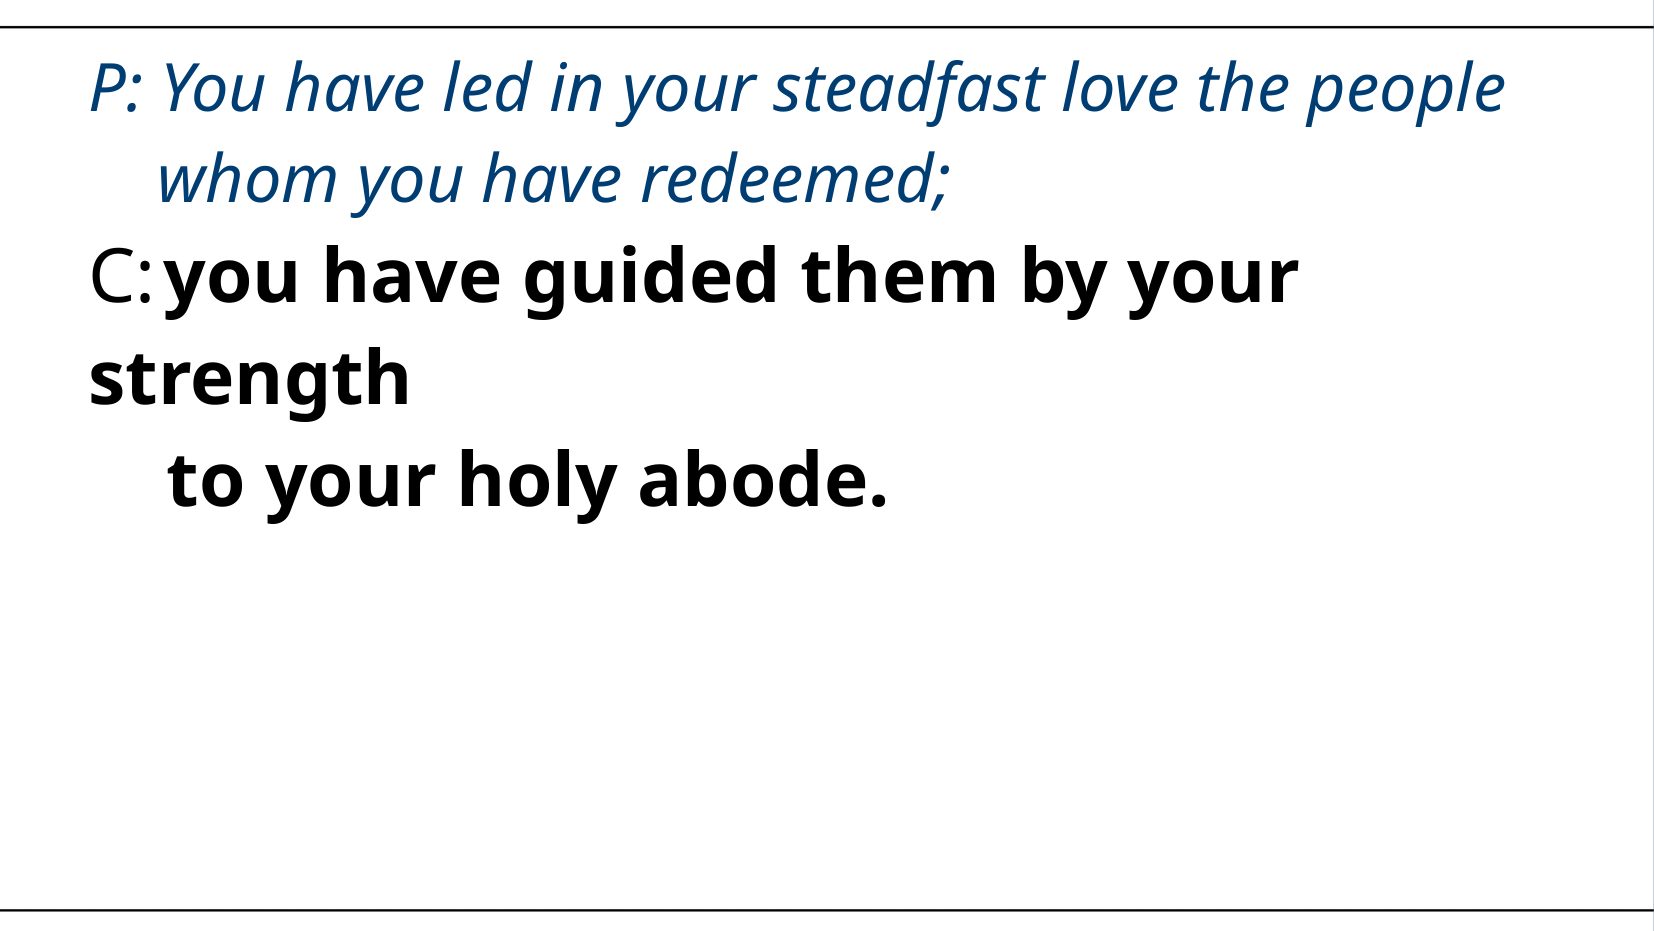

P: You have led in your steadfast love the people
 whom you have redeemed;
C:	you have guided them by your strength
 to your holy abode.